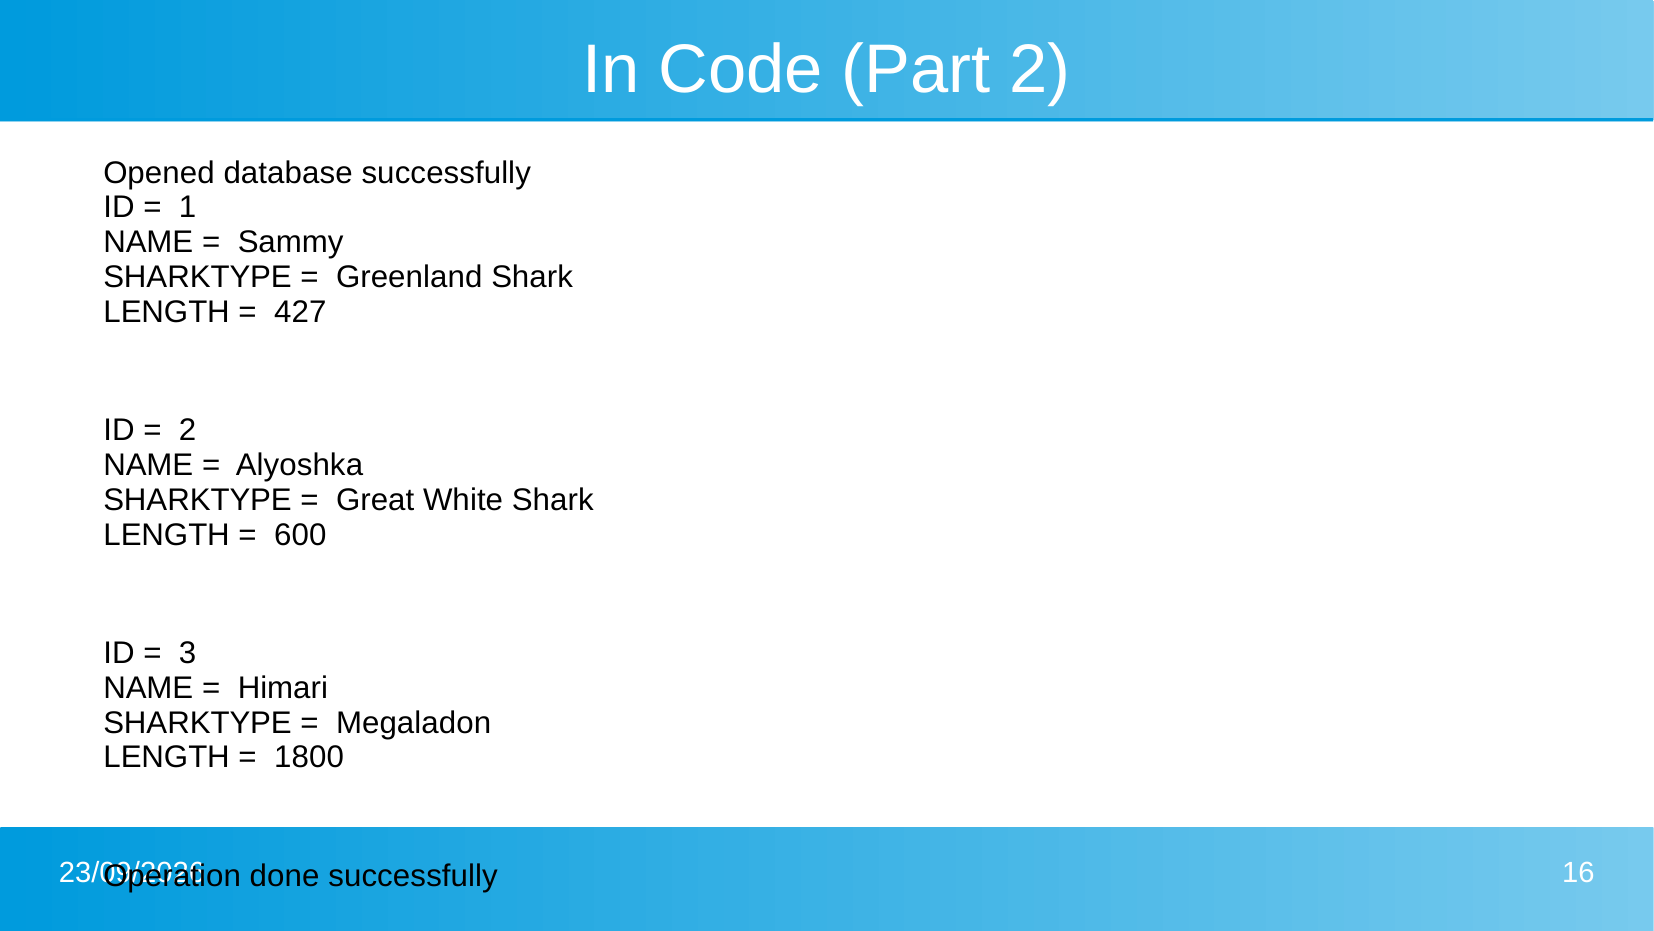

# In Code (Part 2)
Opened database successfully
ID = 1
NAME = Sammy
SHARKTYPE = Greenland Shark
LENGTH = 427
ID = 2
NAME = Alyoshka
SHARKTYPE = Great White Shark
LENGTH = 600
ID = 3
NAME = Himari
SHARKTYPE = Megaladon
LENGTH = 1800
Operation done successfully
16